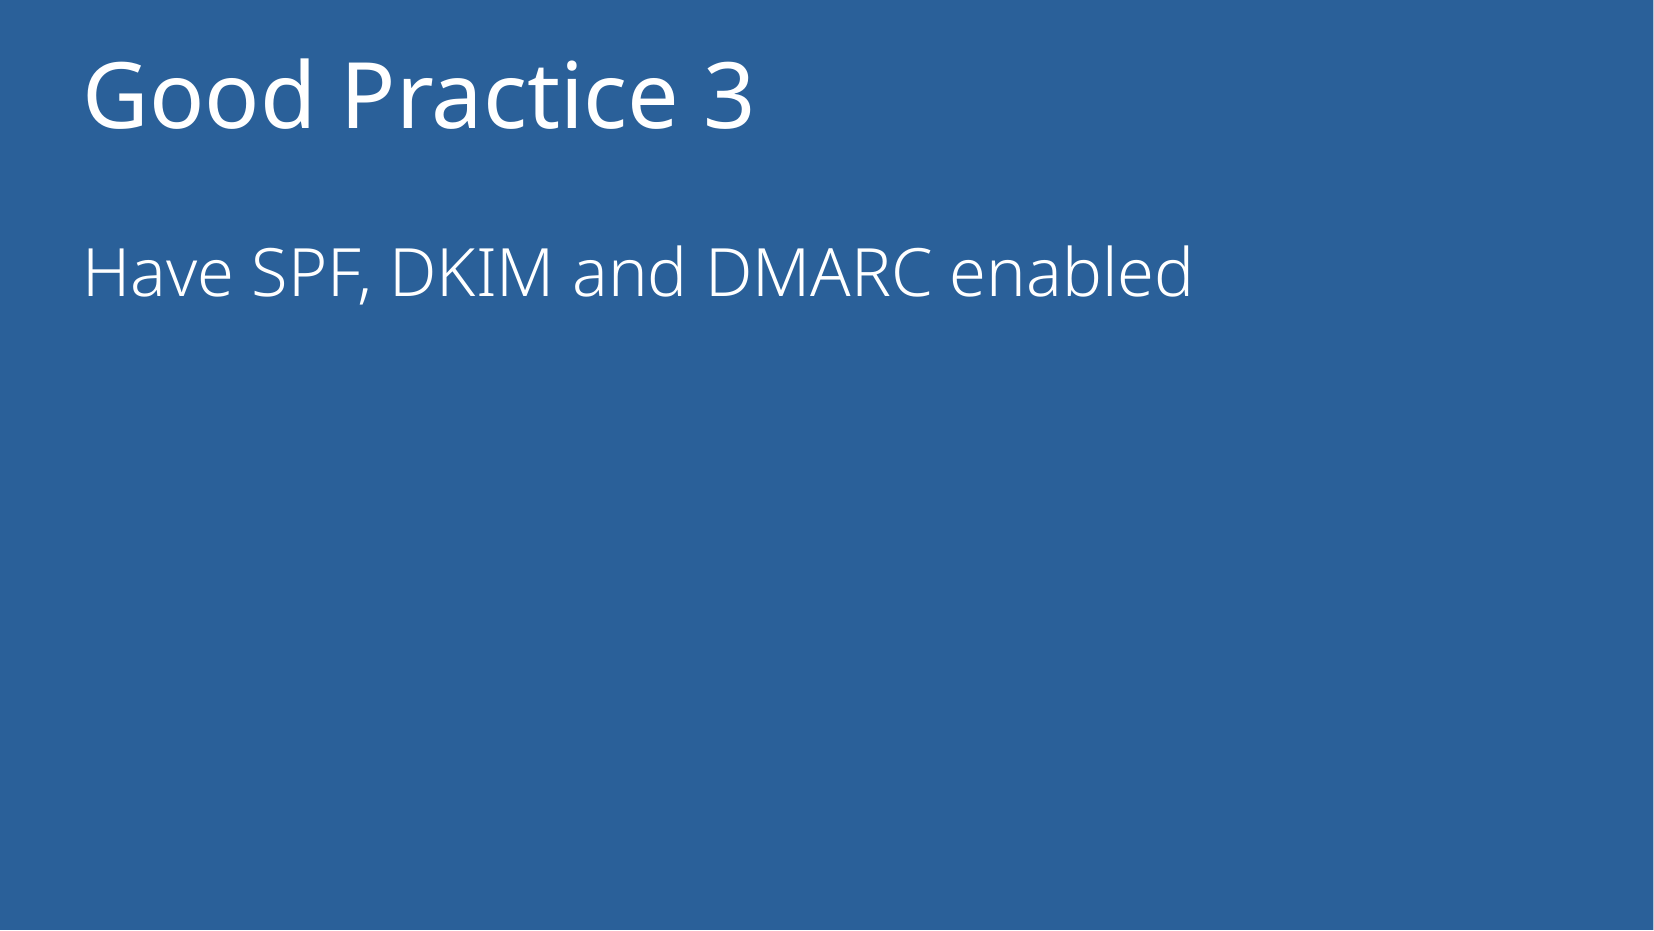

# Good Practice 3
Have SPF, DKIM and DMARC enabled